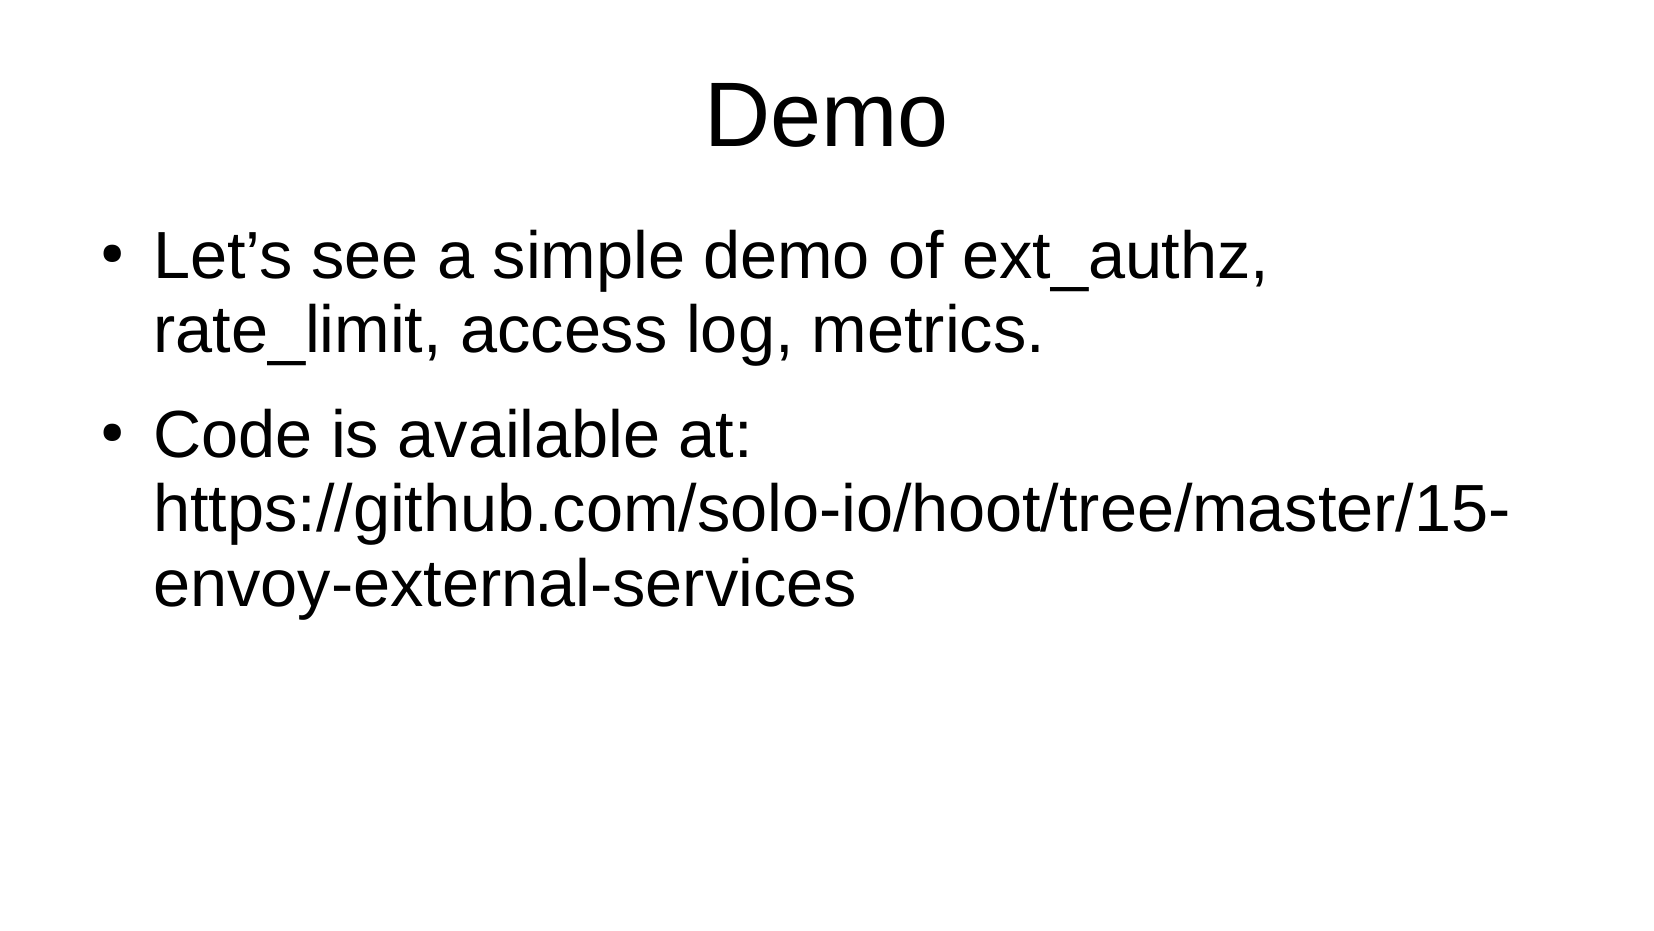

# Demo
Let’s see a simple demo of ext_authz, rate_limit, access log, metrics.
Code is available at: https://github.com/solo-io/hoot/tree/master/15-envoy-external-services